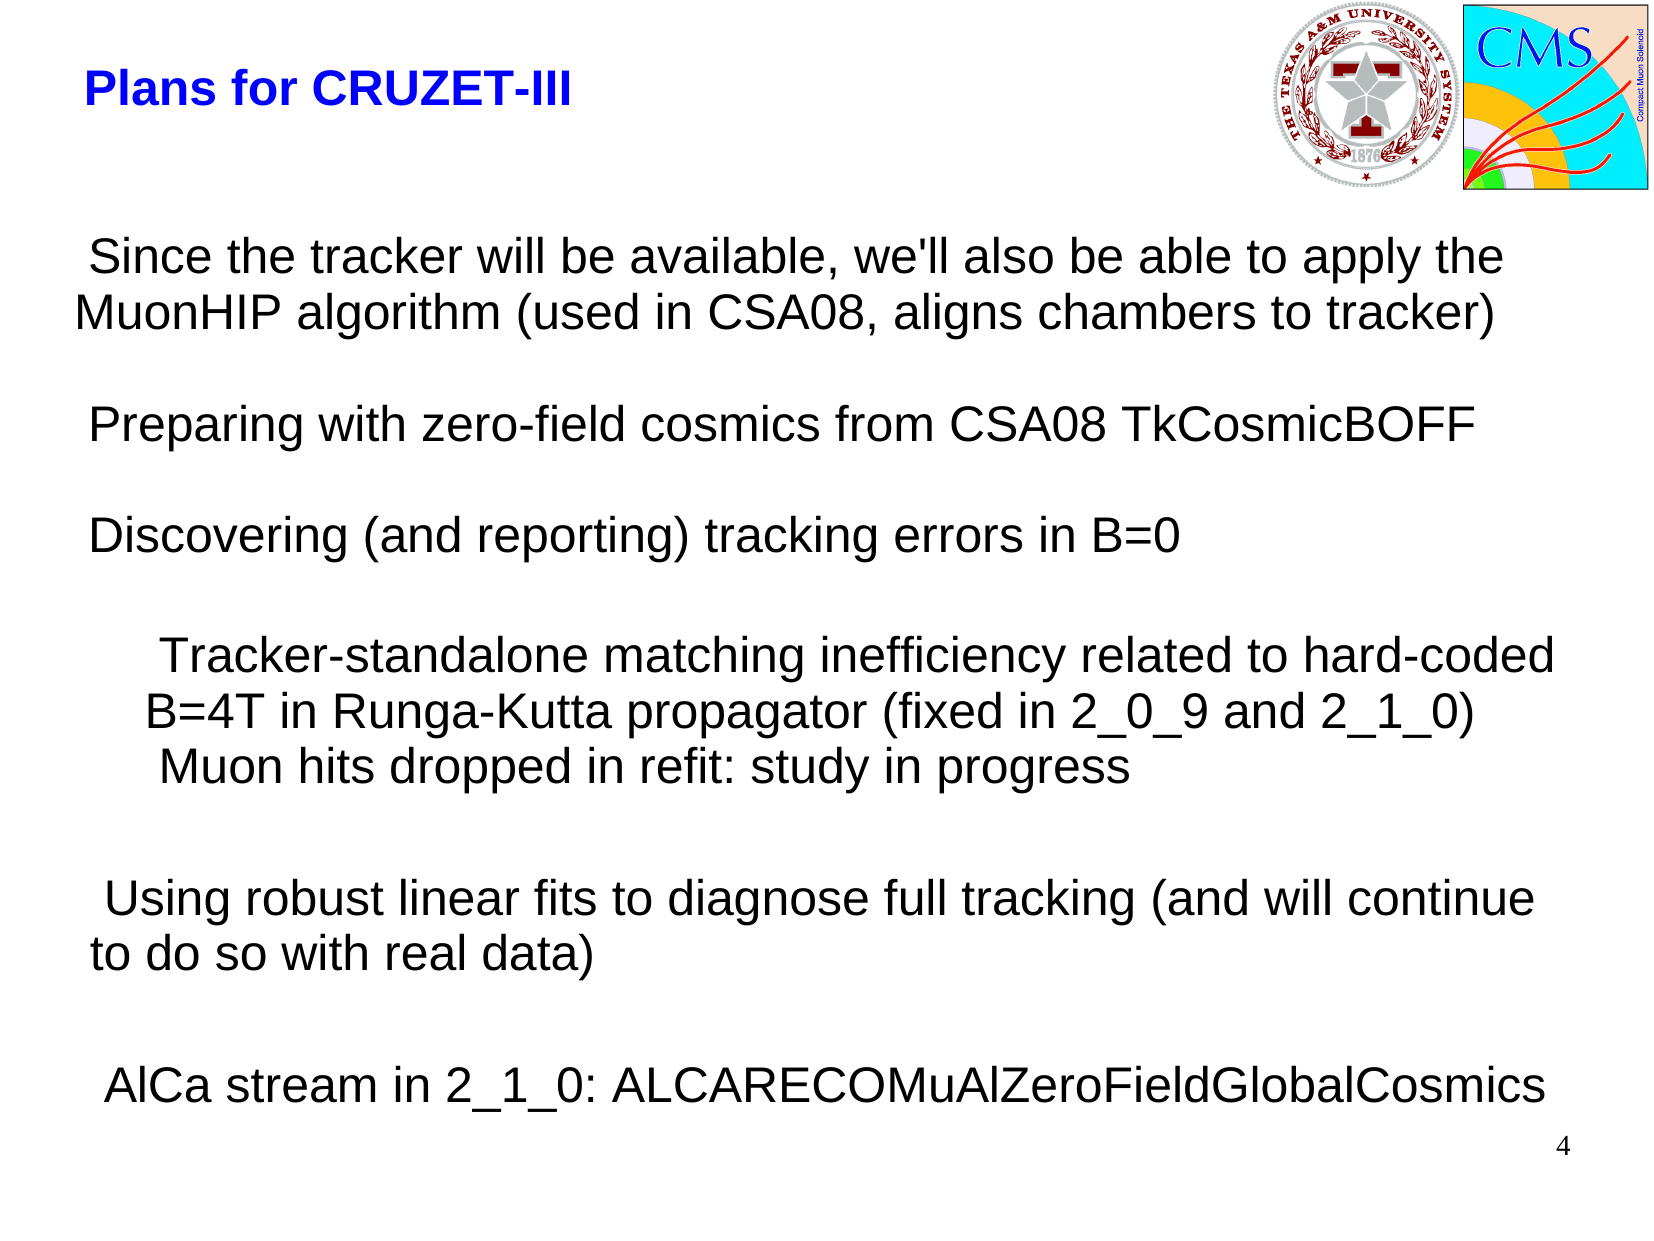

Plans for CRUZET-III
 Since the tracker will be available, we'll also be able to apply the MuonHIP algorithm (used in CSA08, aligns chambers to tracker)
 Preparing with zero-field cosmics from CSA08 TkCosmicBOFF
 Discovering (and reporting) tracking errors in B=0
 Tracker-standalone matching inefficiency related to hard-coded B=4T in Runga-Kutta propagator (fixed in 2_0_9 and 2_1_0)
 Muon hits dropped in refit: study in progress
 Using robust linear fits to diagnose full tracking (and will continue to do so with real data)
 AlCa stream in 2_1_0: ALCARECOMuAlZeroFieldGlobalCosmics
4